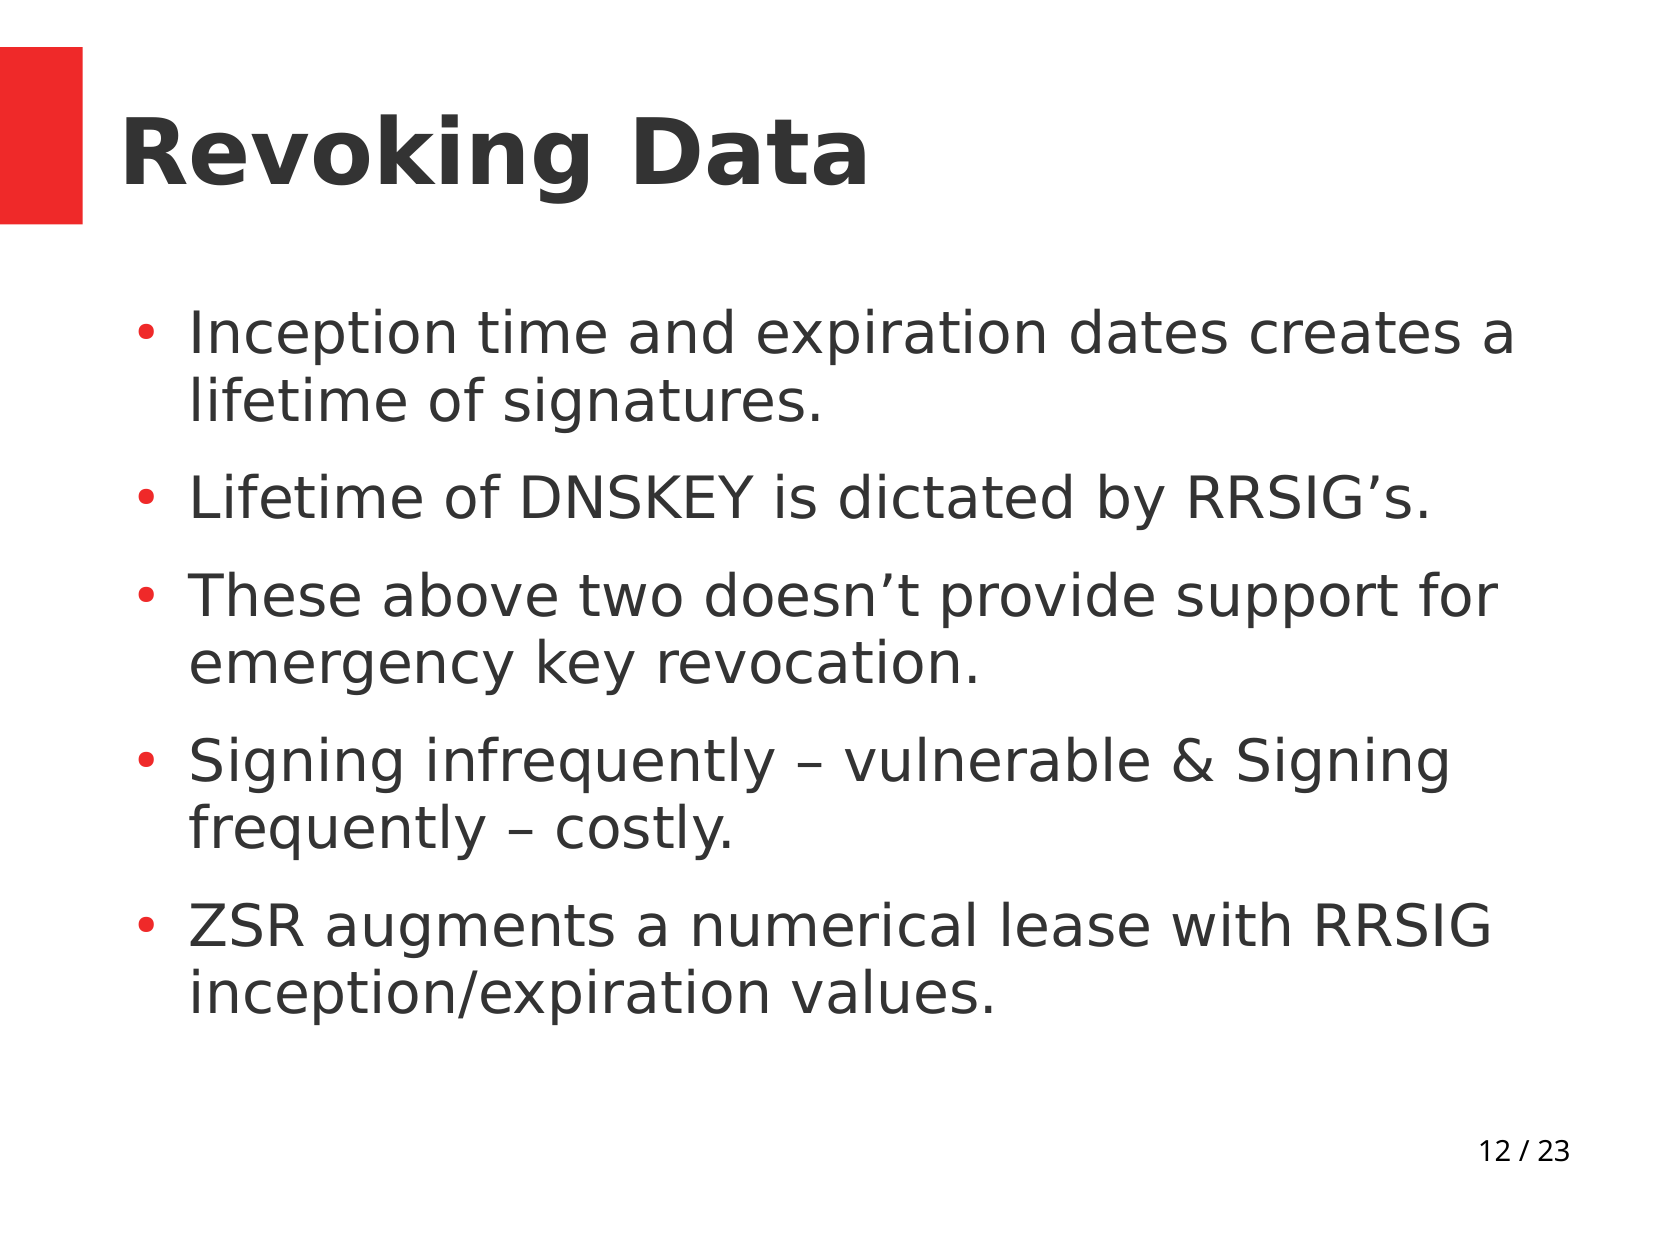

# Revoking Data
Inception time and expiration dates creates a lifetime of signatures.
Lifetime of DNSKEY is dictated by RRSIG’s.
These above two doesn’t provide support for emergency key revocation.
Signing infrequently – vulnerable & Signing frequently – costly.
ZSR augments a numerical lease with RRSIG inception/expiration values.
12